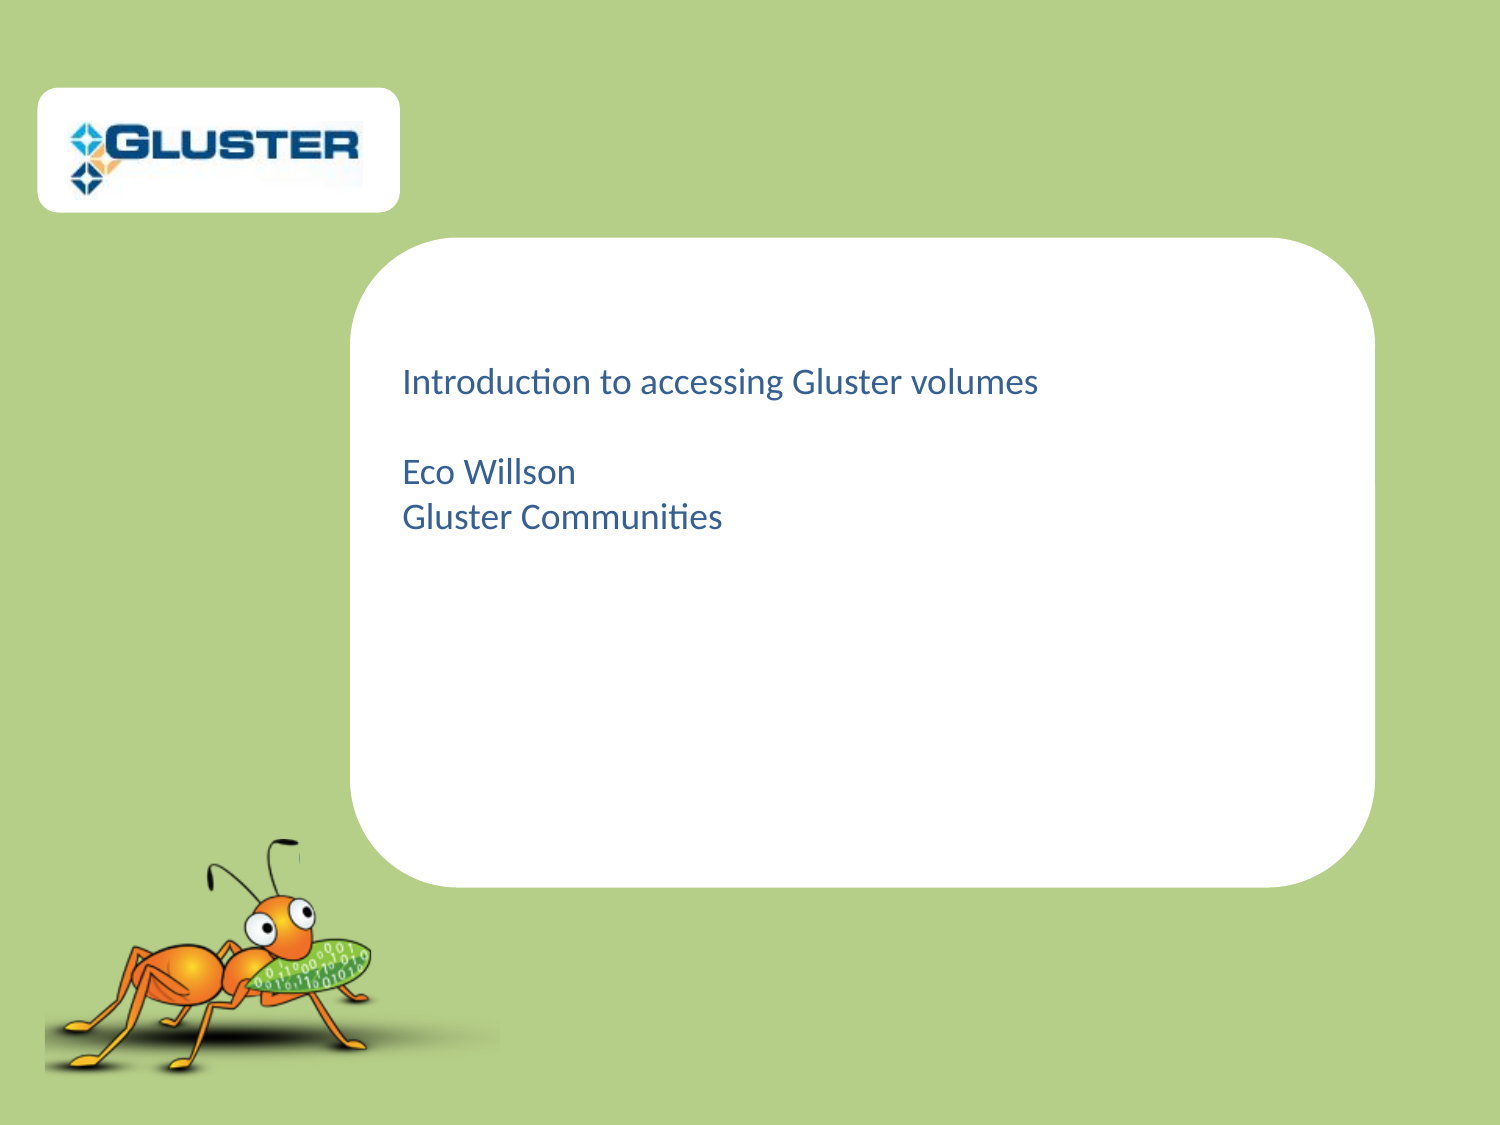

#
Introduction to accessing Gluster volumes
Eco Willson
Gluster Communities